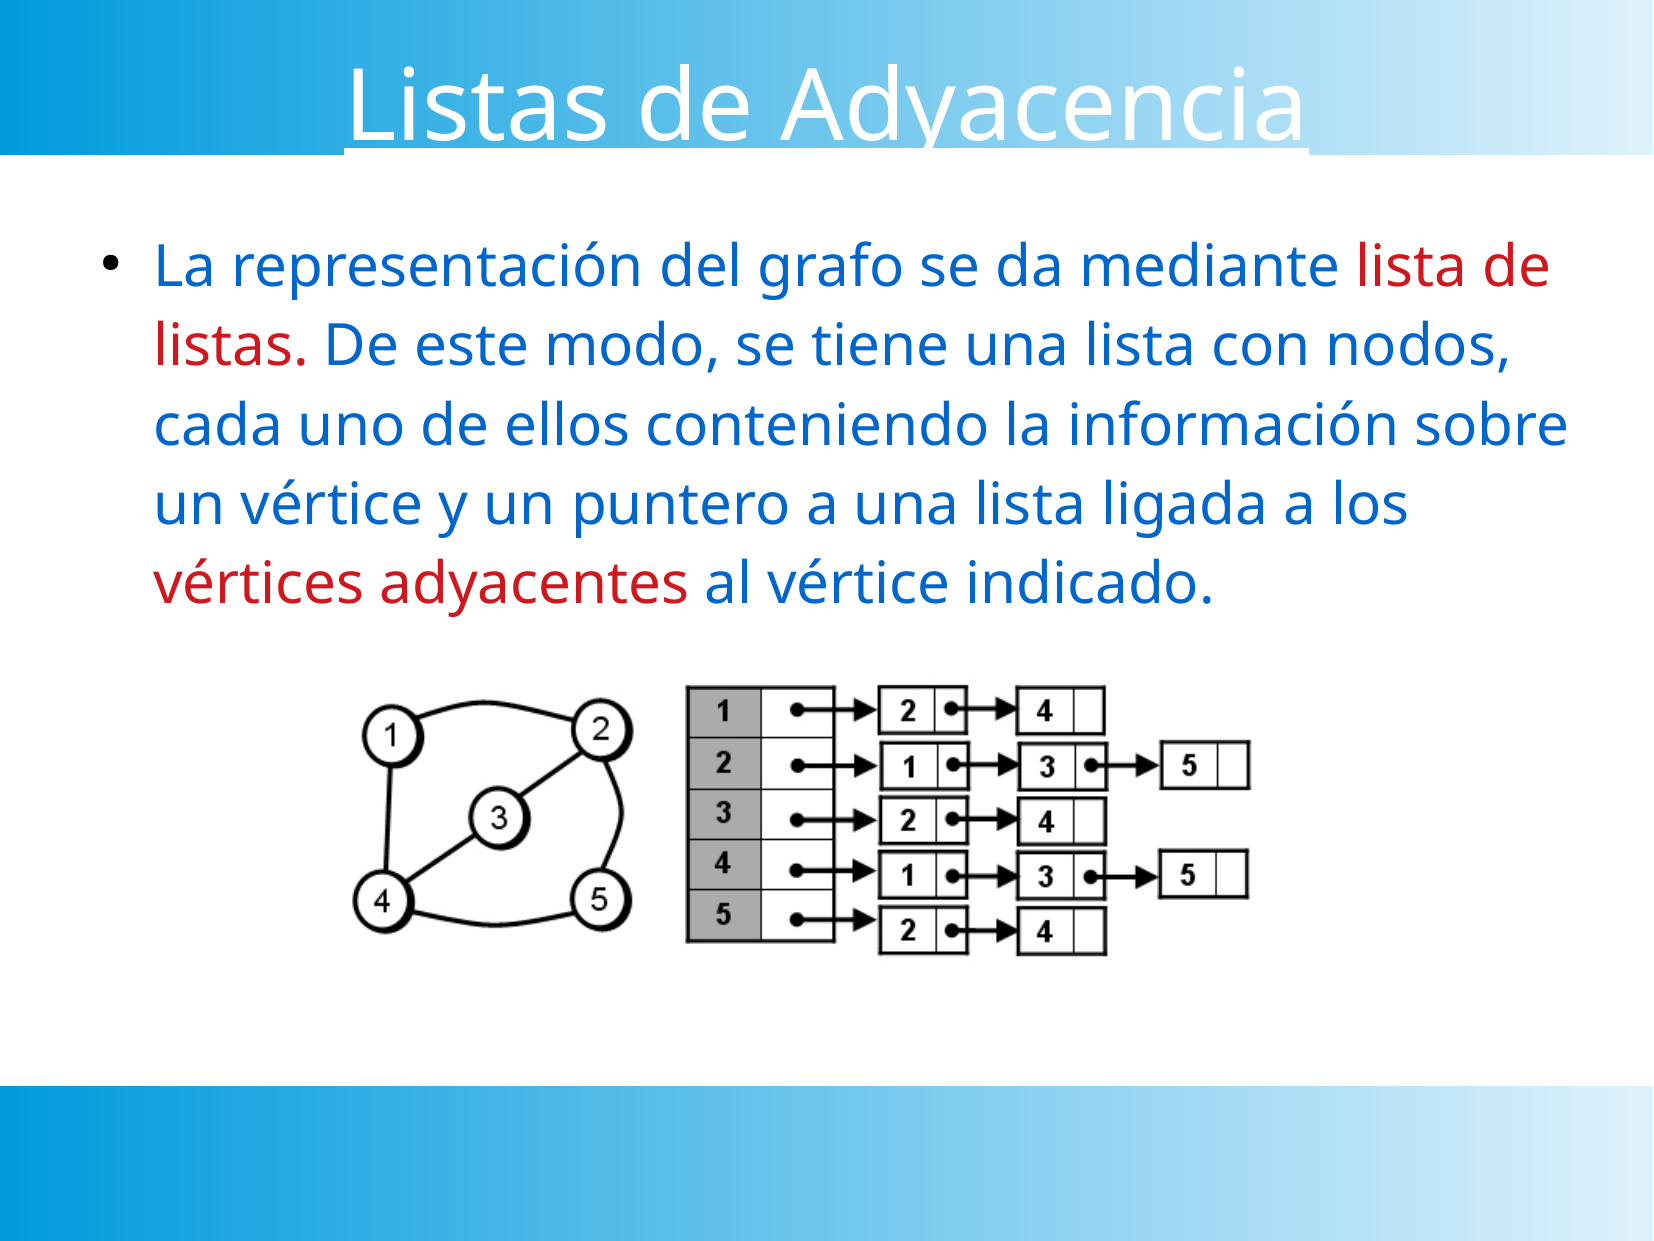

# Listas de Adyacencia
La representación del grafo se da mediante lista de listas. De este modo, se tiene una lista con nodos, cada uno de ellos conteniendo la información sobre un vértice y un puntero a una lista ligada a los vértices adyacentes al vértice indicado.